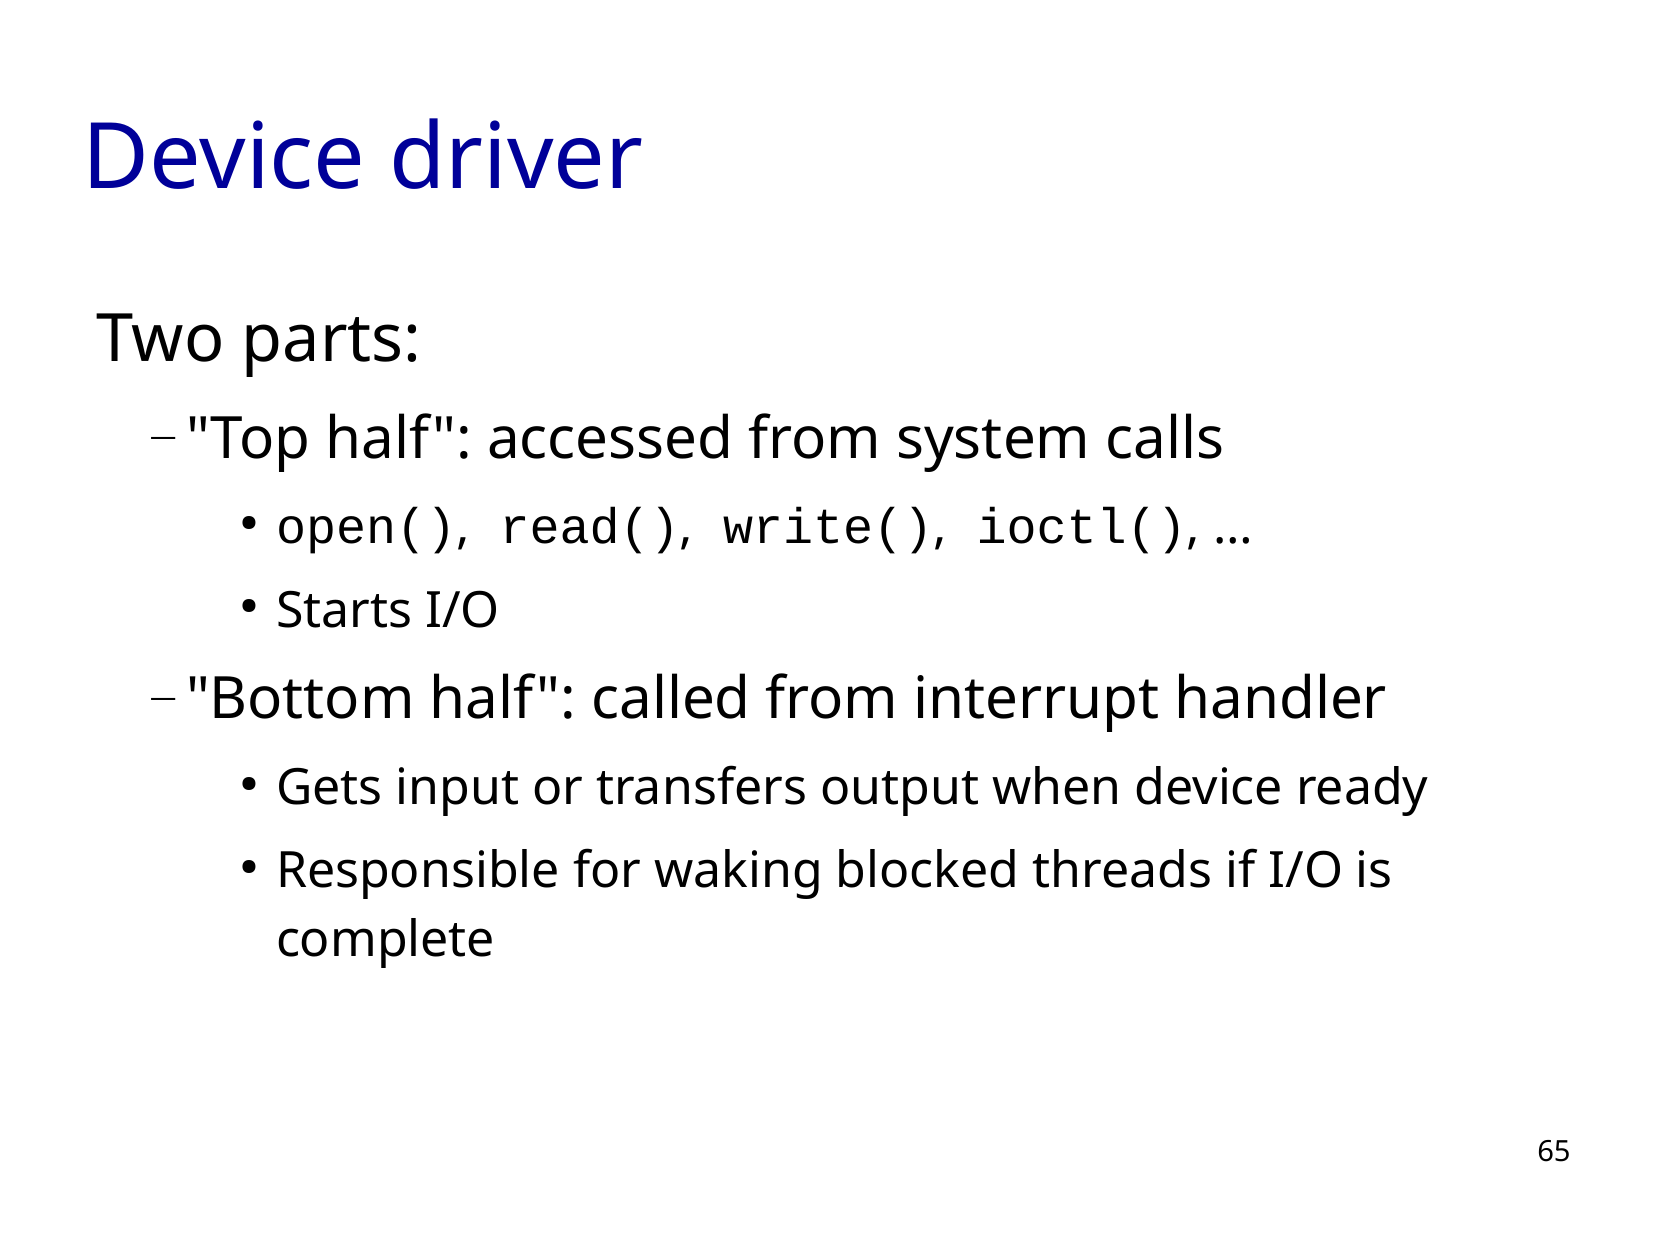

# Device driver
Two parts:
"Top half": accessed from system calls
open(), read(), write(), ioctl(), …
Starts I/O
"Bottom half": called from interrupt handler
Gets input or transfers output when device ready
Responsible for waking blocked threads if I/O is complete
65